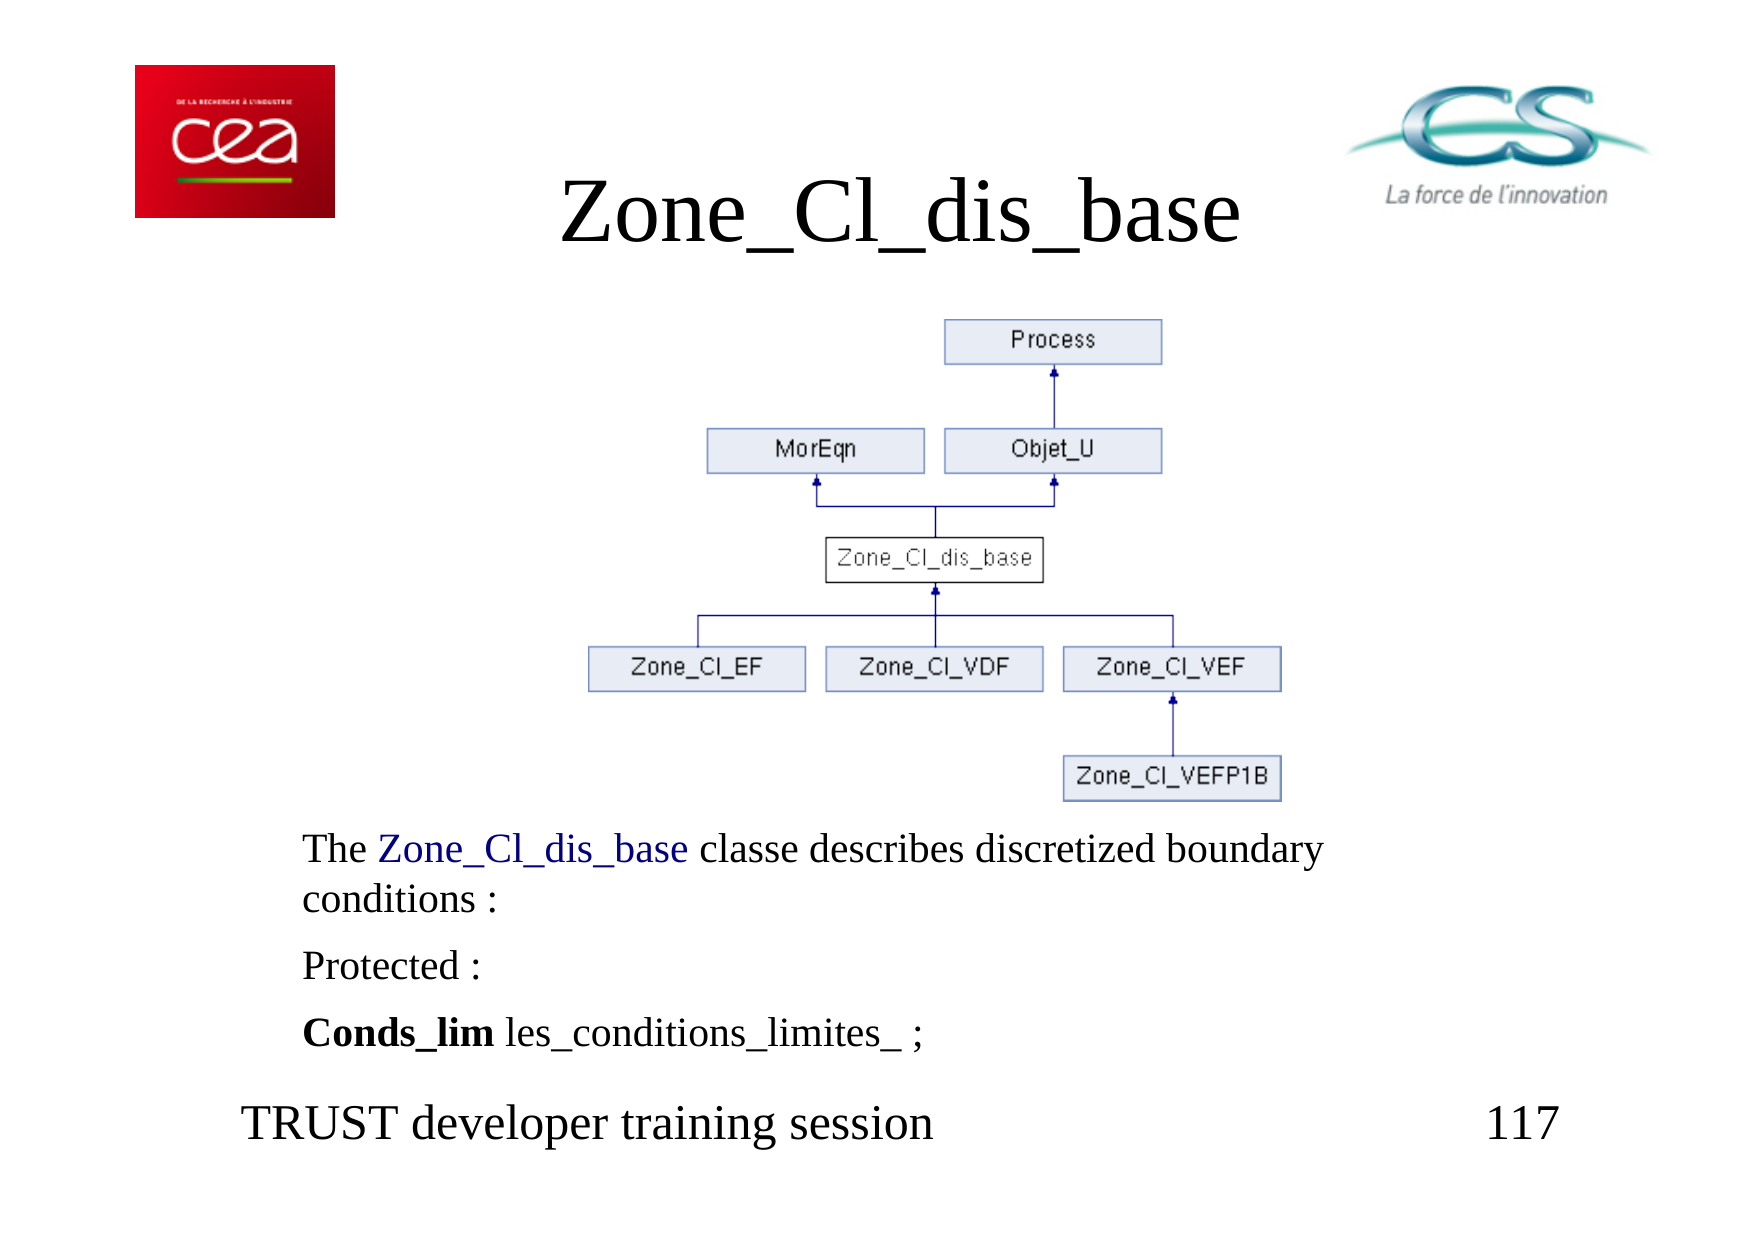

# Zone_Cl_dis_base
The Zone_Cl_dis_base classe describes discretized boundary conditions :
Protected :
Conds_lim les_conditions_limites_ ;
TRUST developer training session
117